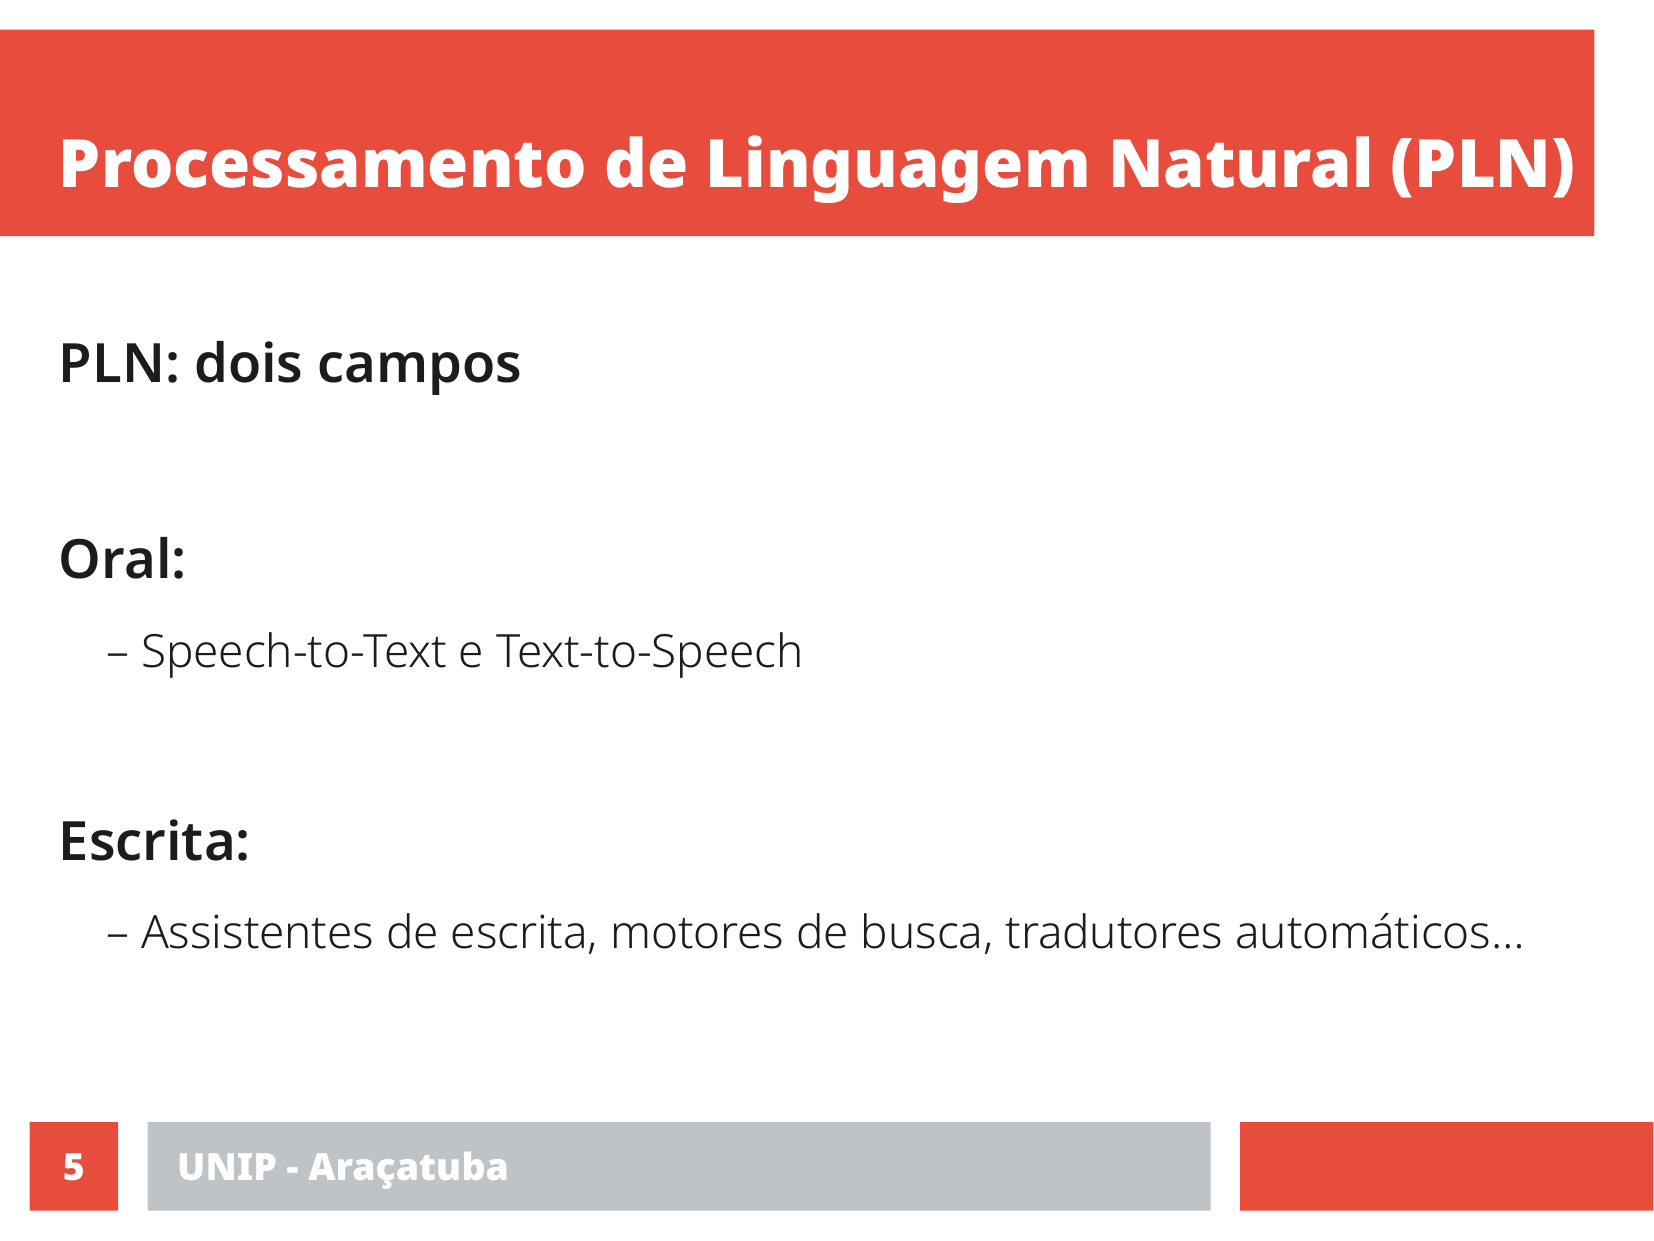

# Processamento de Linguagem Natural (PLN)
PLN: dois campos
Oral:
– Speech-to-Text e Text-to-Speech
Escrita:
– Assistentes de escrita, motores de busca, tradutores automáticos…
5
UNIP - Araçatuba